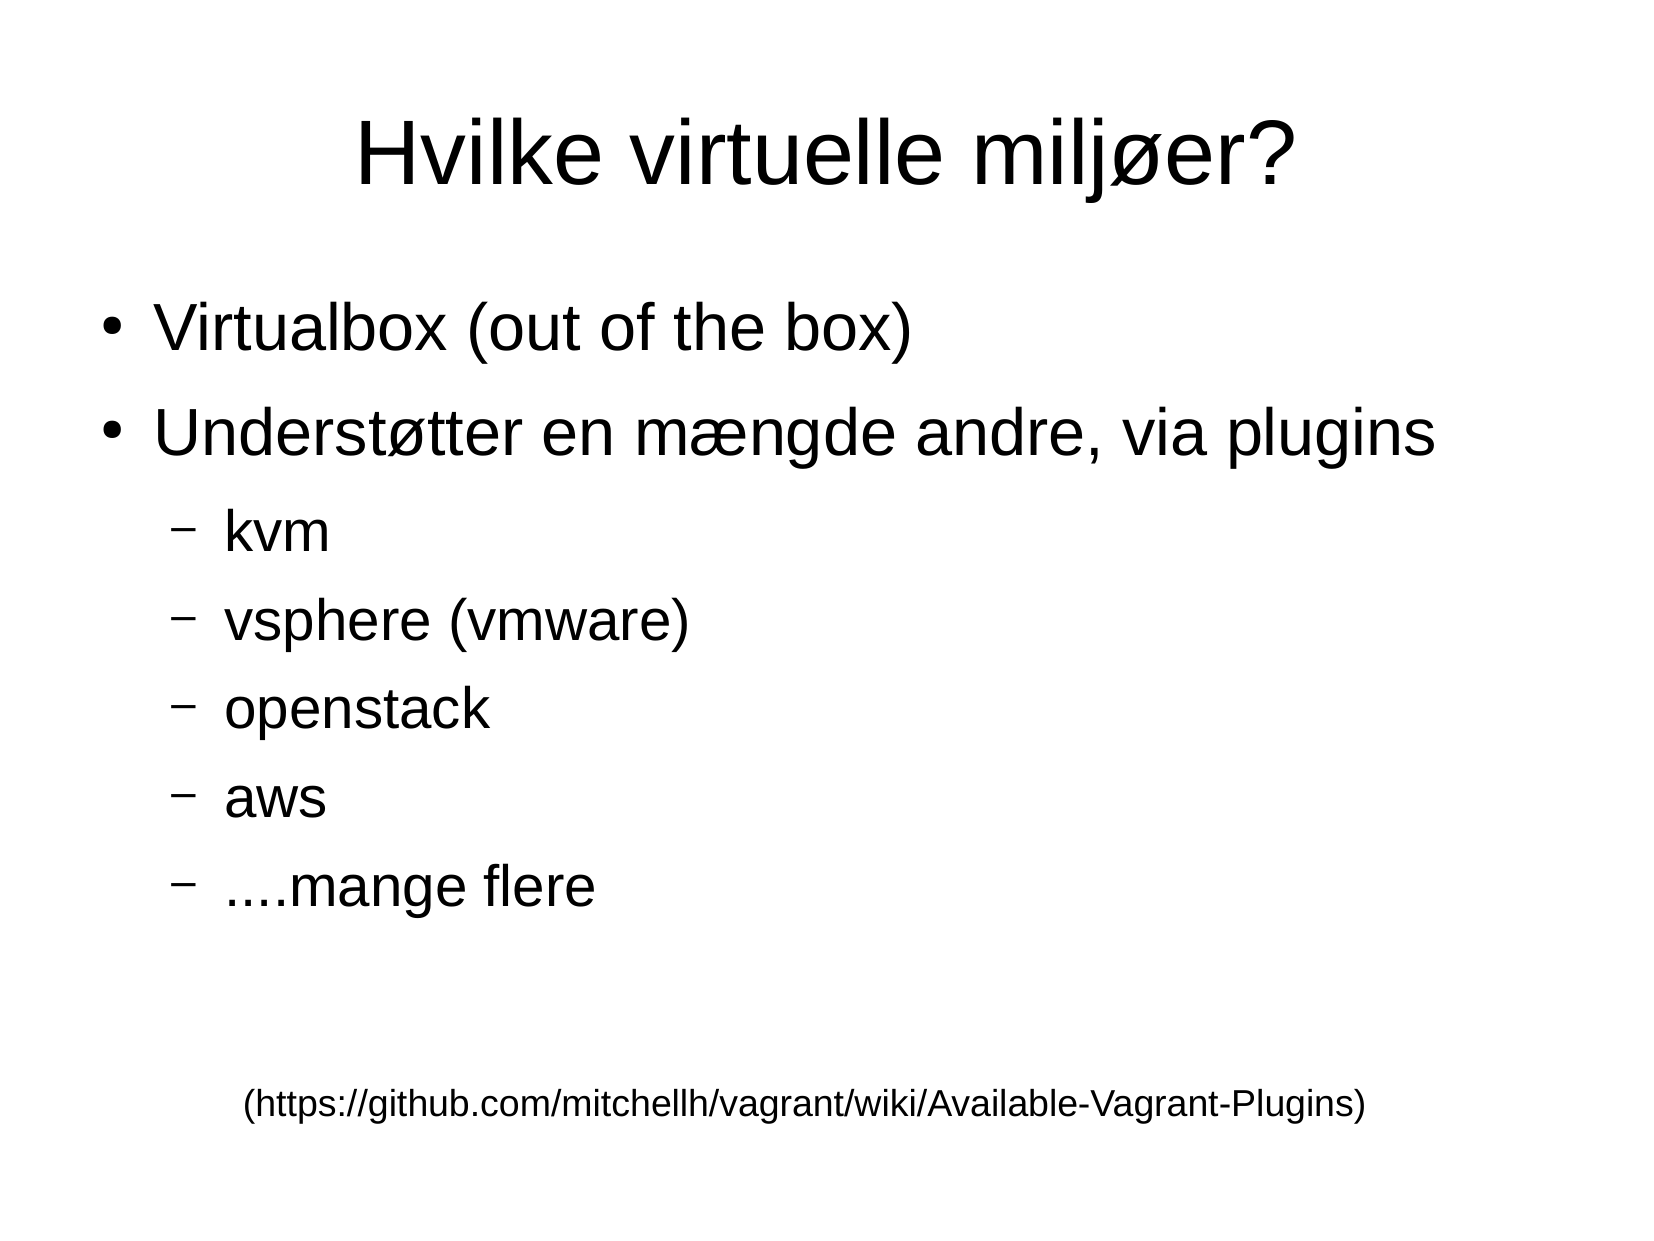

# Hvilke virtuelle miljøer?
Virtualbox (out of the box)
Understøtter en mængde andre, via plugins
kvm
vsphere (vmware)
openstack
aws
....mange flere
(https://github.com/mitchellh/vagrant/wiki/Available-Vagrant-Plugins)